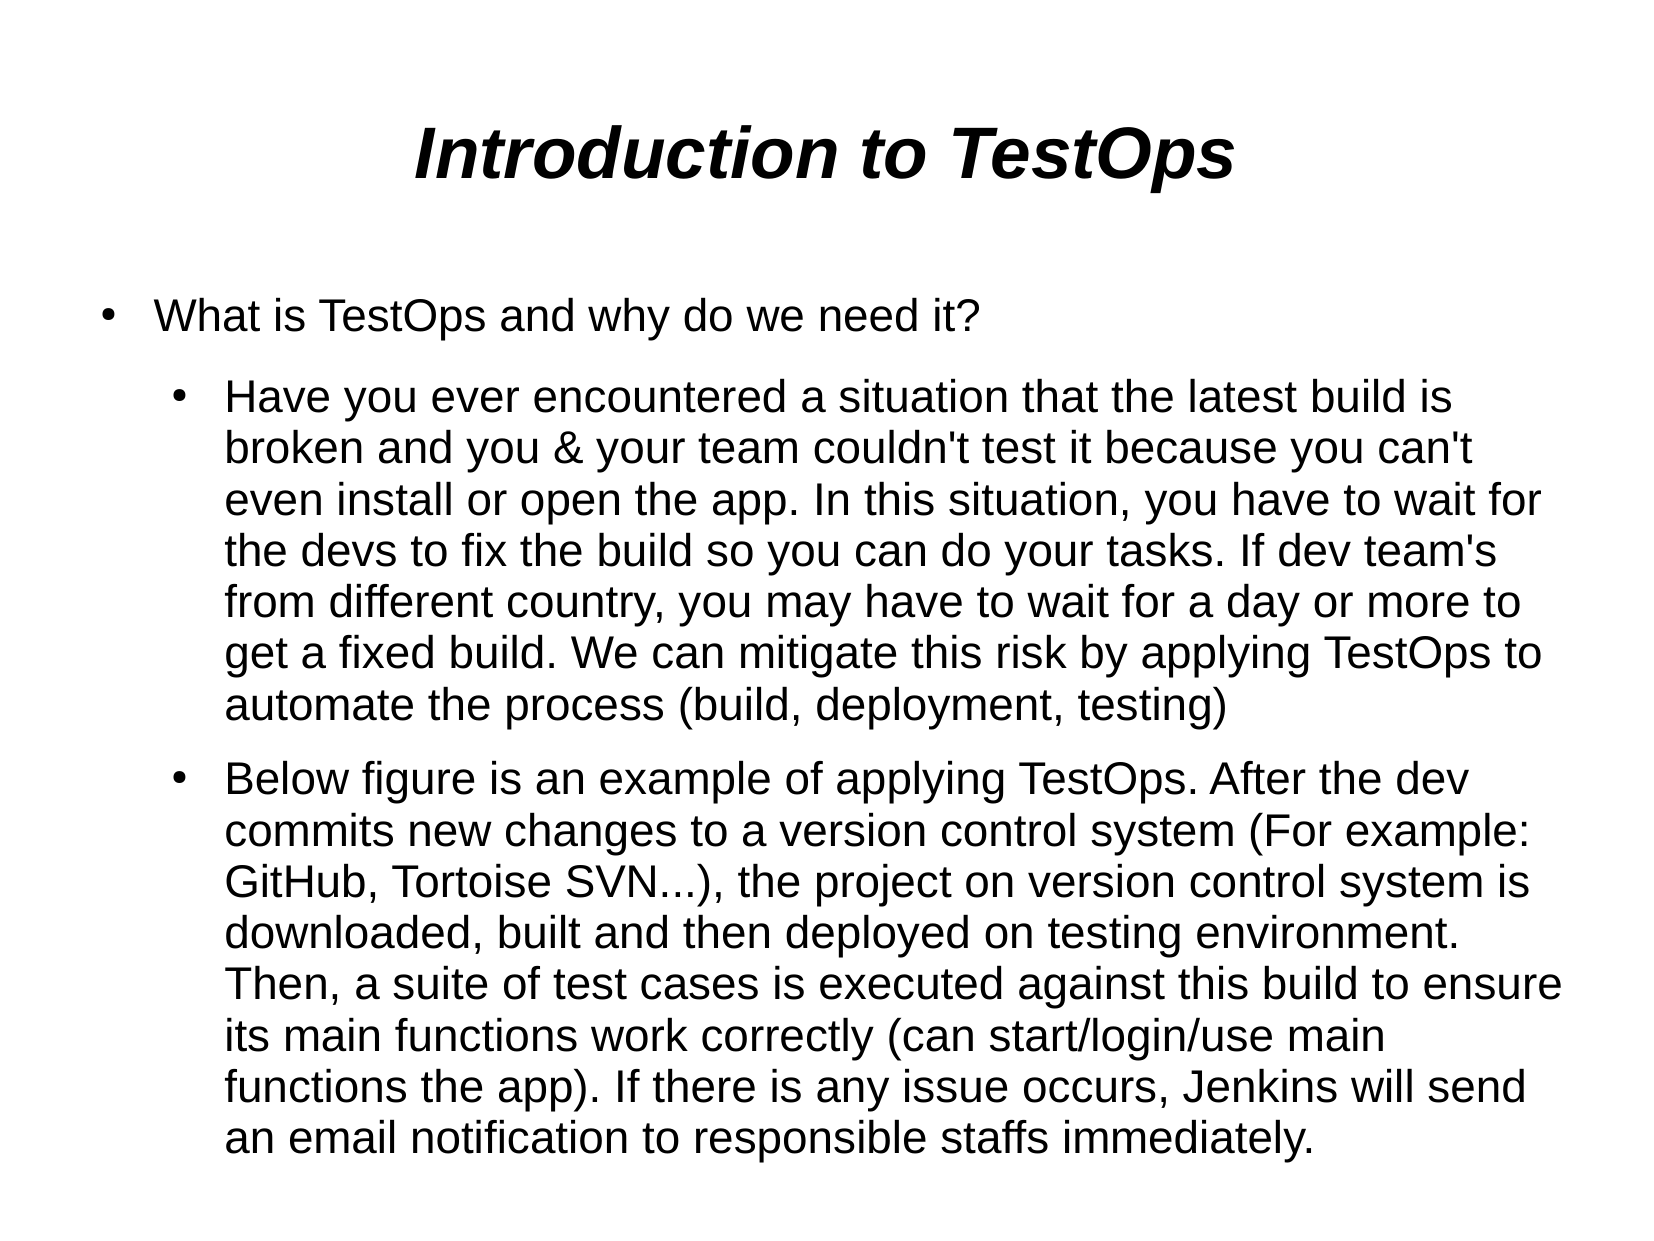

# Introduction to TestOps
What is TestOps and why do we need it?
Have you ever encountered a situation that the latest build is broken and you & your team couldn't test it because you can't even install or open the app. In this situation, you have to wait for the devs to fix the build so you can do your tasks. If dev team's from different country, you may have to wait for a day or more to get a fixed build. We can mitigate this risk by applying TestOps to automate the process (build, deployment, testing)
Below figure is an example of applying TestOps. After the dev commits new changes to a version control system (For example: GitHub, Tortoise SVN...), the project on version control system is downloaded, built and then deployed on testing environment. Then, a suite of test cases is executed against this build to ensure its main functions work correctly (can start/login/use main functions the app). If there is any issue occurs, Jenkins will send an email notification to responsible staffs immediately.